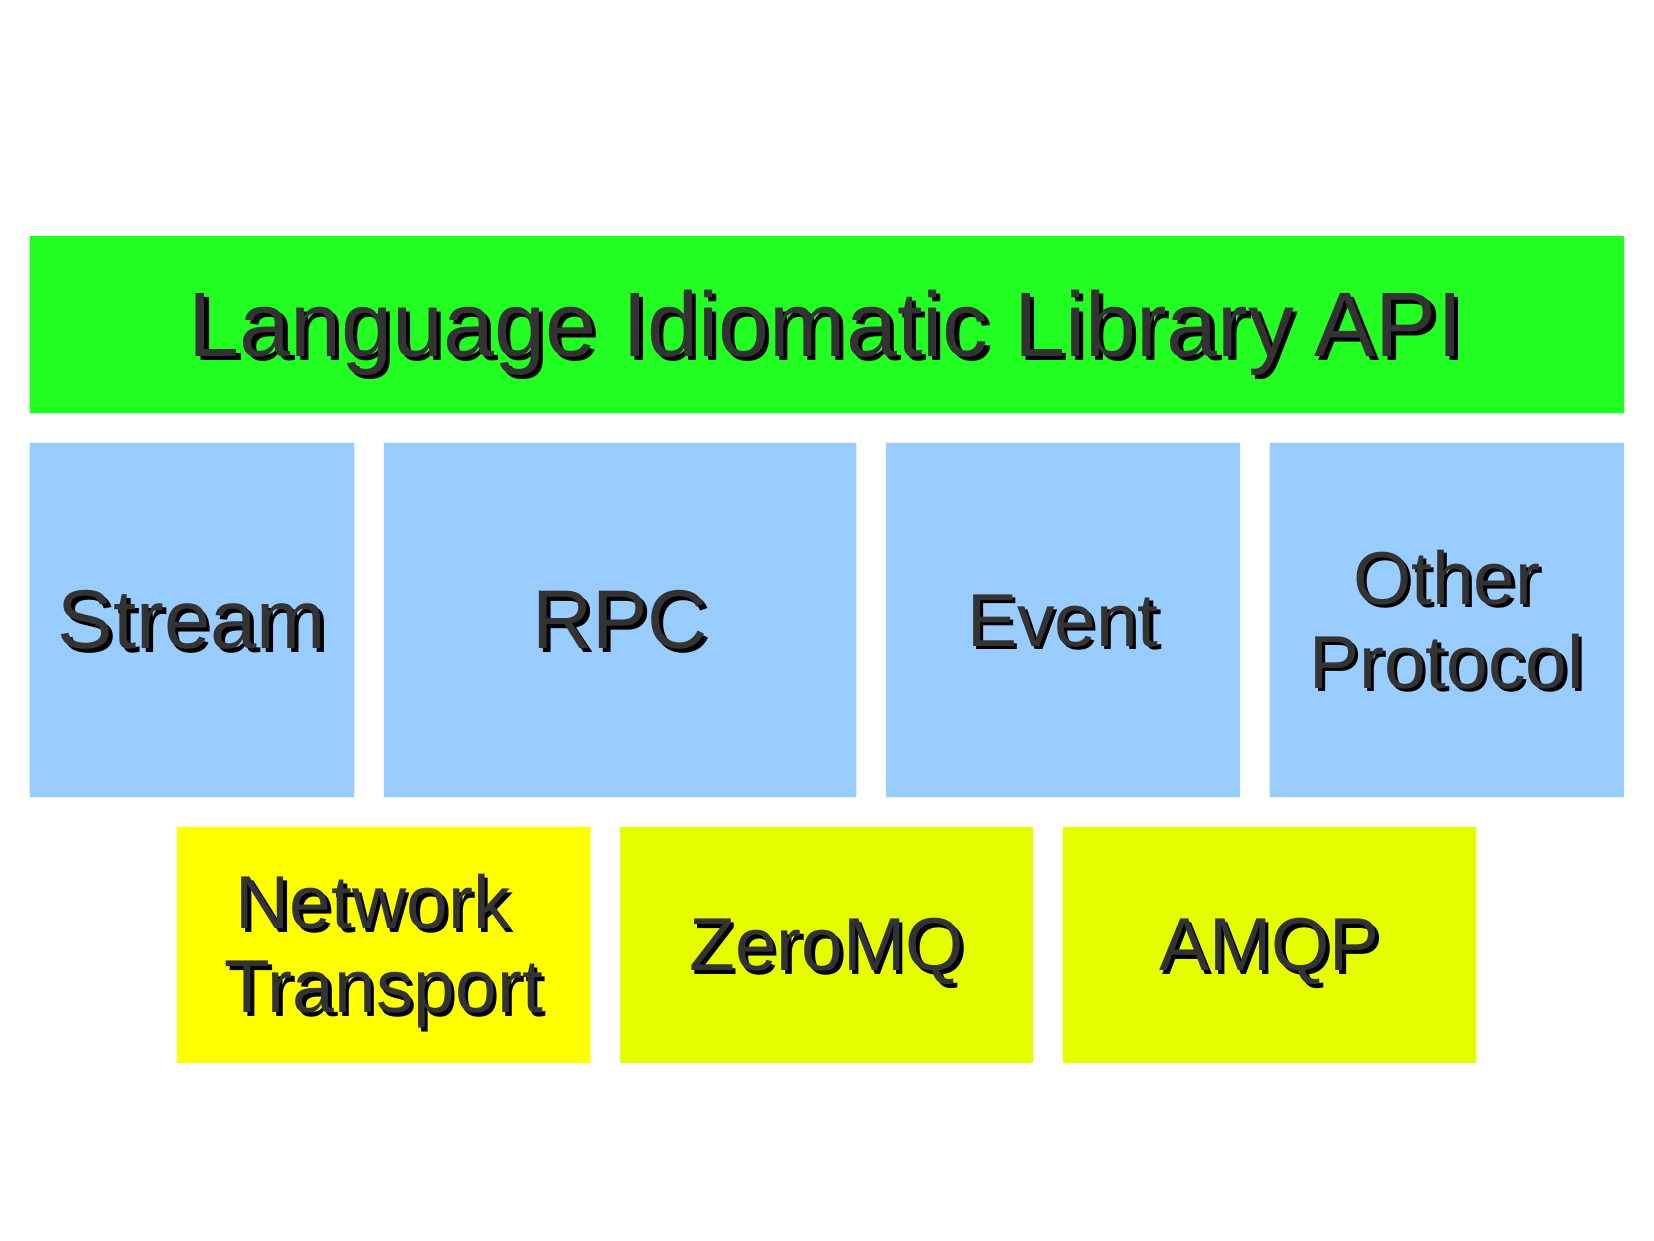

Language Idiomatic Library API
Stream
RPC
Event
Other
Protocol
Network
Transport
ZeroMQ
AMQP